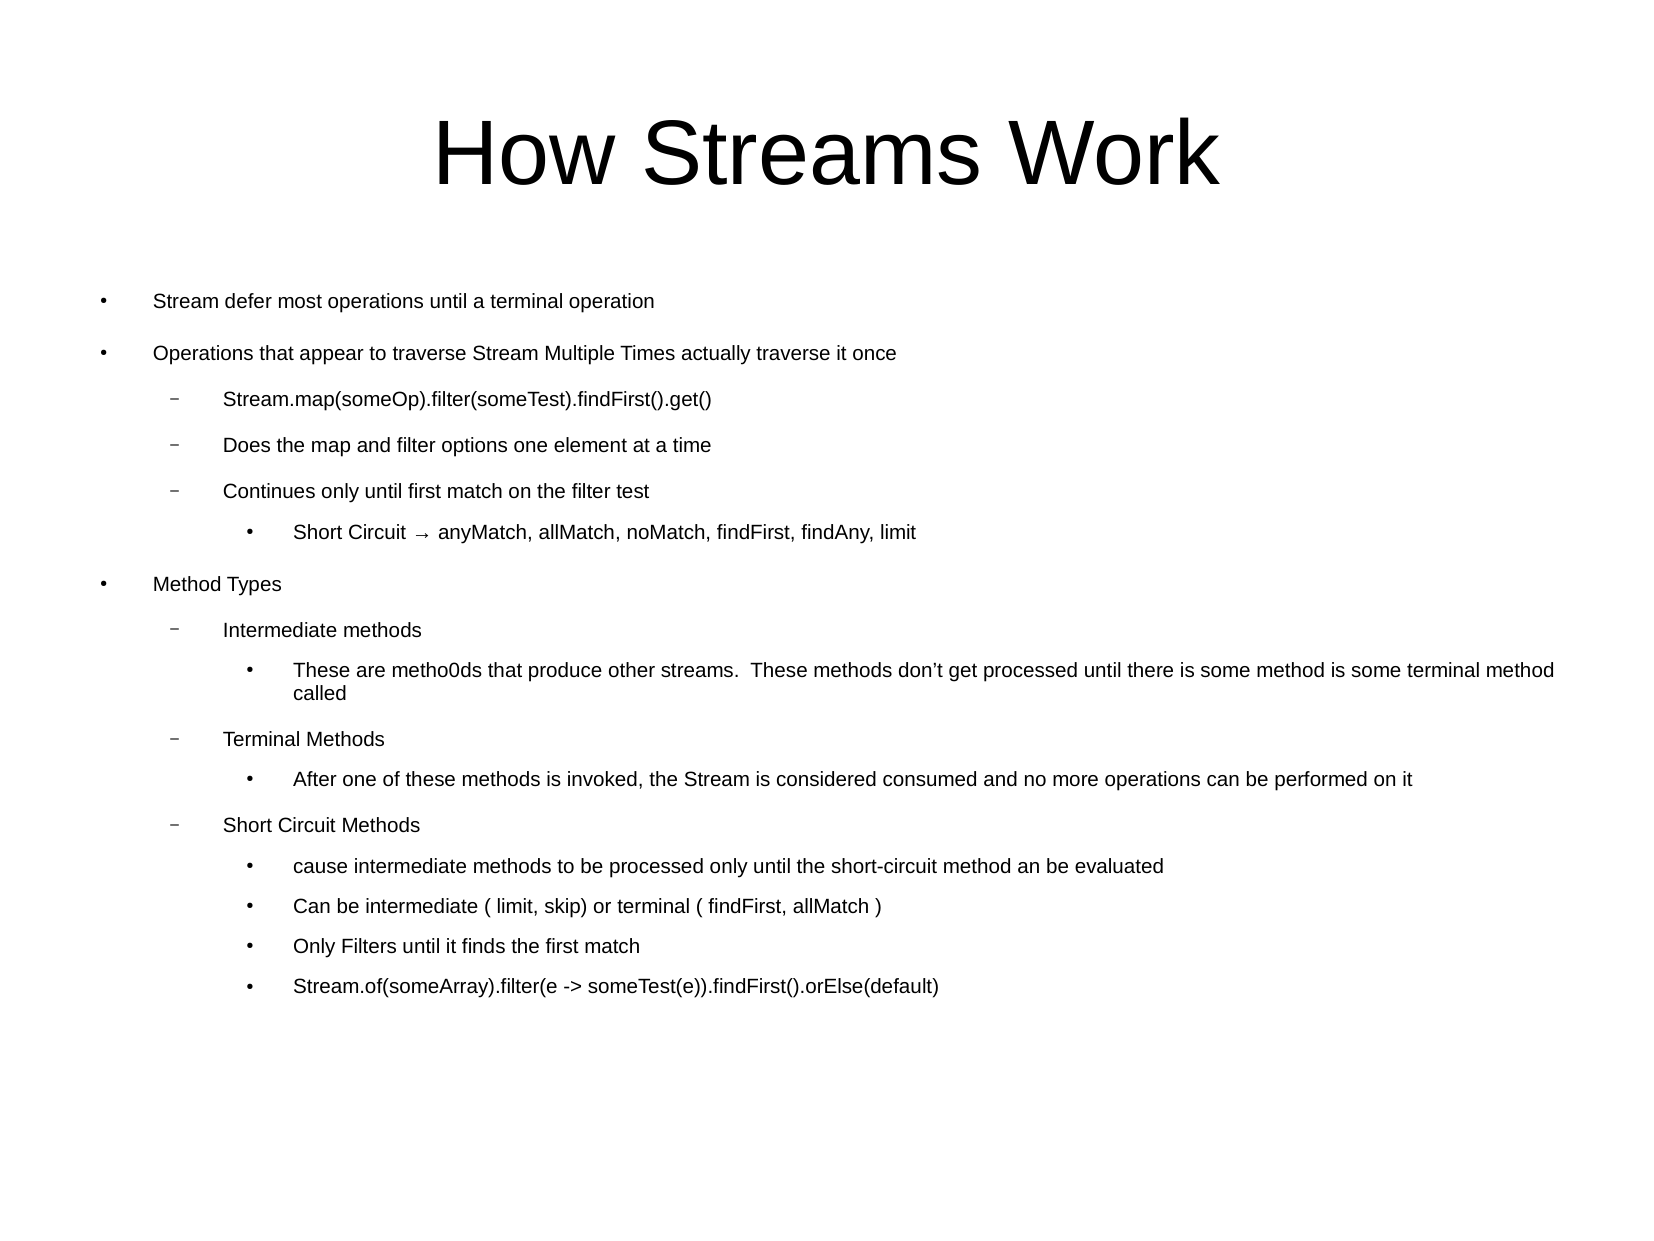

# How Streams Work
Stream defer most operations until a terminal operation
Operations that appear to traverse Stream Multiple Times actually traverse it once
Stream.map(someOp).filter(someTest).findFirst().get()
Does the map and filter options one element at a time
Continues only until first match on the filter test
Short Circuit → anyMatch, allMatch, noMatch, findFirst, findAny, limit
Method Types
Intermediate methods
These are metho0ds that produce other streams. These methods don’t get processed until there is some method is some terminal method called
Terminal Methods
After one of these methods is invoked, the Stream is considered consumed and no more operations can be performed on it
Short Circuit Methods
cause intermediate methods to be processed only until the short-circuit method an be evaluated
Can be intermediate ( limit, skip) or terminal ( findFirst, allMatch )
Only Filters until it finds the first match
Stream.of(someArray).filter(e -> someTest(e)).findFirst().orElse(default)